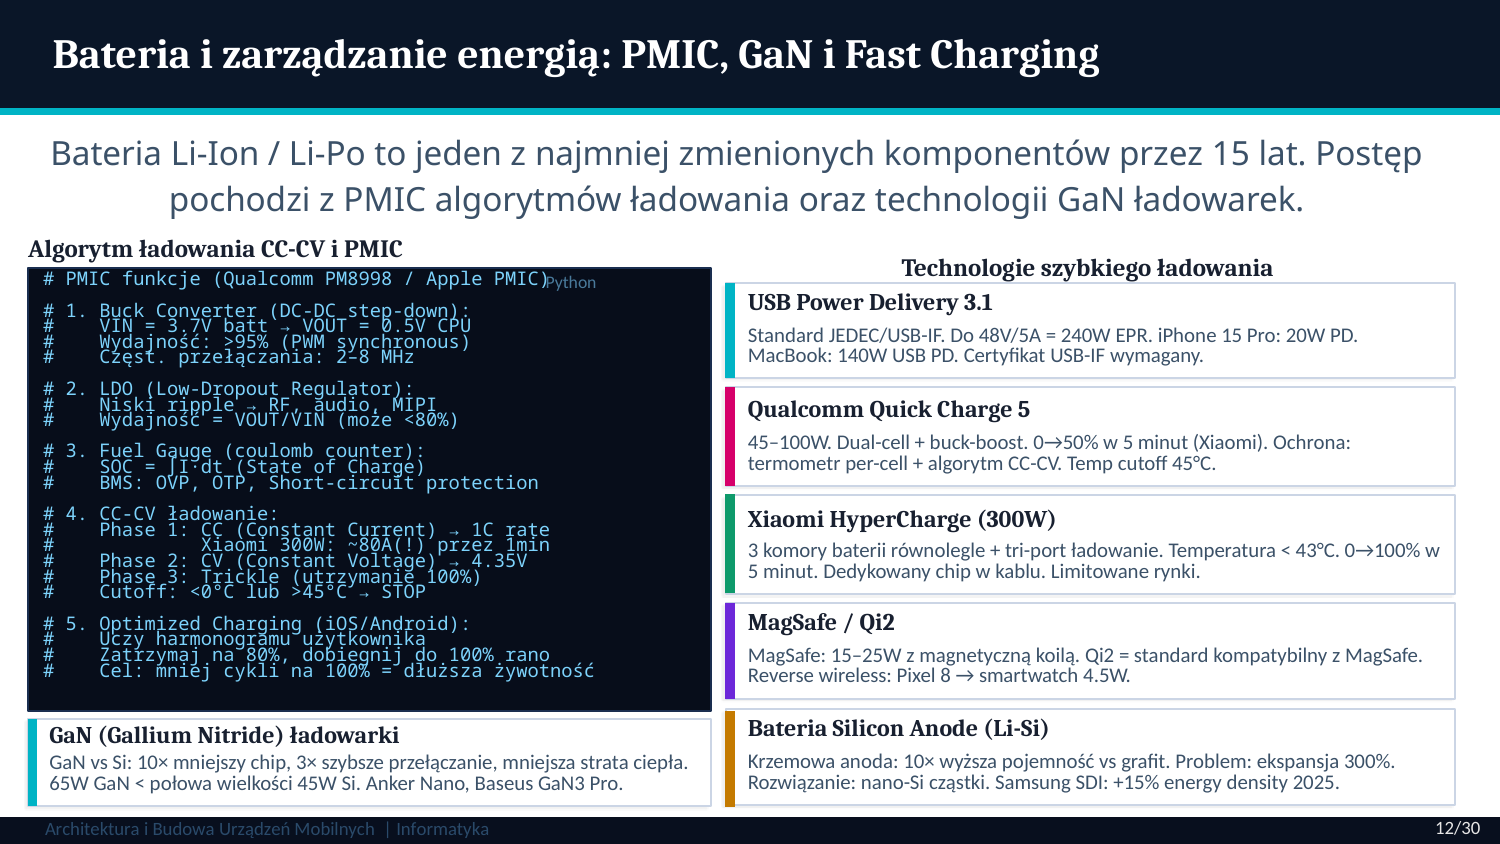

Bateria i zarządzanie energią: PMIC, GaN i Fast Charging
Bateria Li-Ion / Li-Po to jeden z najmniej zmienionych komponentów przez 15 lat. Postęp pochodzi z PMIC algorytmów ładowania oraz technologii GaN ładowarek.
Algorytm ładowania CC-CV i PMIC
Technologie szybkiego ładowania
Python
# PMIC funkcje (Qualcomm PM8998 / Apple PMIC)
# 1. Buck Converter (DC-DC step-down):
# VIN = 3.7V batt → VOUT = 0.5V CPU
# Wydajność: >95% (PWM synchronous)
# Częst. przełączania: 2–8 MHz
# 2. LDO (Low-Dropout Regulator):
# Niski ripple → RF, audio, MIPI
# Wydajność = VOUT/VIN (może <80%)
# 3. Fuel Gauge (coulomb counter):
# SOC = ∫I·dt (State of Charge)
# BMS: OVP, OTP, Short-circuit protection
# 4. CC-CV ładowanie:
# Phase 1: CC (Constant Current) → 1C rate
# Xiaomi 300W: ~80A(!) przez 1min
# Phase 2: CV (Constant Voltage) → 4.35V
# Phase 3: Trickle (utrzymanie 100%)
# Cutoff: <0°C lub >45°C → STOP
# 5. Optimized Charging (iOS/Android):
# Uczy harmonogramu użytkownika
# Zatrzymaj na 80%, dobiegnij do 100% rano
# Cel: mniej cykli na 100% = dłuższa żywotność
USB Power Delivery 3.1
Standard JEDEC/USB-IF. Do 48V/5A = 240W EPR. iPhone 15 Pro: 20W PD. MacBook: 140W USB PD. Certyfikat USB-IF wymagany.
Qualcomm Quick Charge 5
45–100W. Dual-cell + buck-boost. 0→50% w 5 minut (Xiaomi). Ochrona: termometr per-cell + algorytm CC-CV. Temp cutoff 45°C.
Xiaomi HyperCharge (300W)
3 komory baterii równolegle + tri-port ładowanie. Temperatura < 43°C. 0→100% w 5 minut. Dedykowany chip w kablu. Limitowane rynki.
MagSafe / Qi2
MagSafe: 15–25W z magnetyczną koilą. Qi2 = standard kompatybilny z MagSafe. Reverse wireless: Pixel 8 → smartwatch 4.5W.
Bateria Silicon Anode (Li-Si)
Krzemowa anoda: 10× wyższa pojemność vs grafit. Problem: ekspansja 300%. Rozwiązanie: nano-Si cząstki. Samsung SDI: +15% energy density 2025.
GaN (Gallium Nitride) ładowarki
GaN vs Si: 10× mniejszy chip, 3× szybsze przełączanie, mniejsza strata ciepła. 65W GaN < połowa wielkości 45W Si. Anker Nano, Baseus GaN3 Pro.
Architektura i Budowa Urządzeń Mobilnych | Informatyka